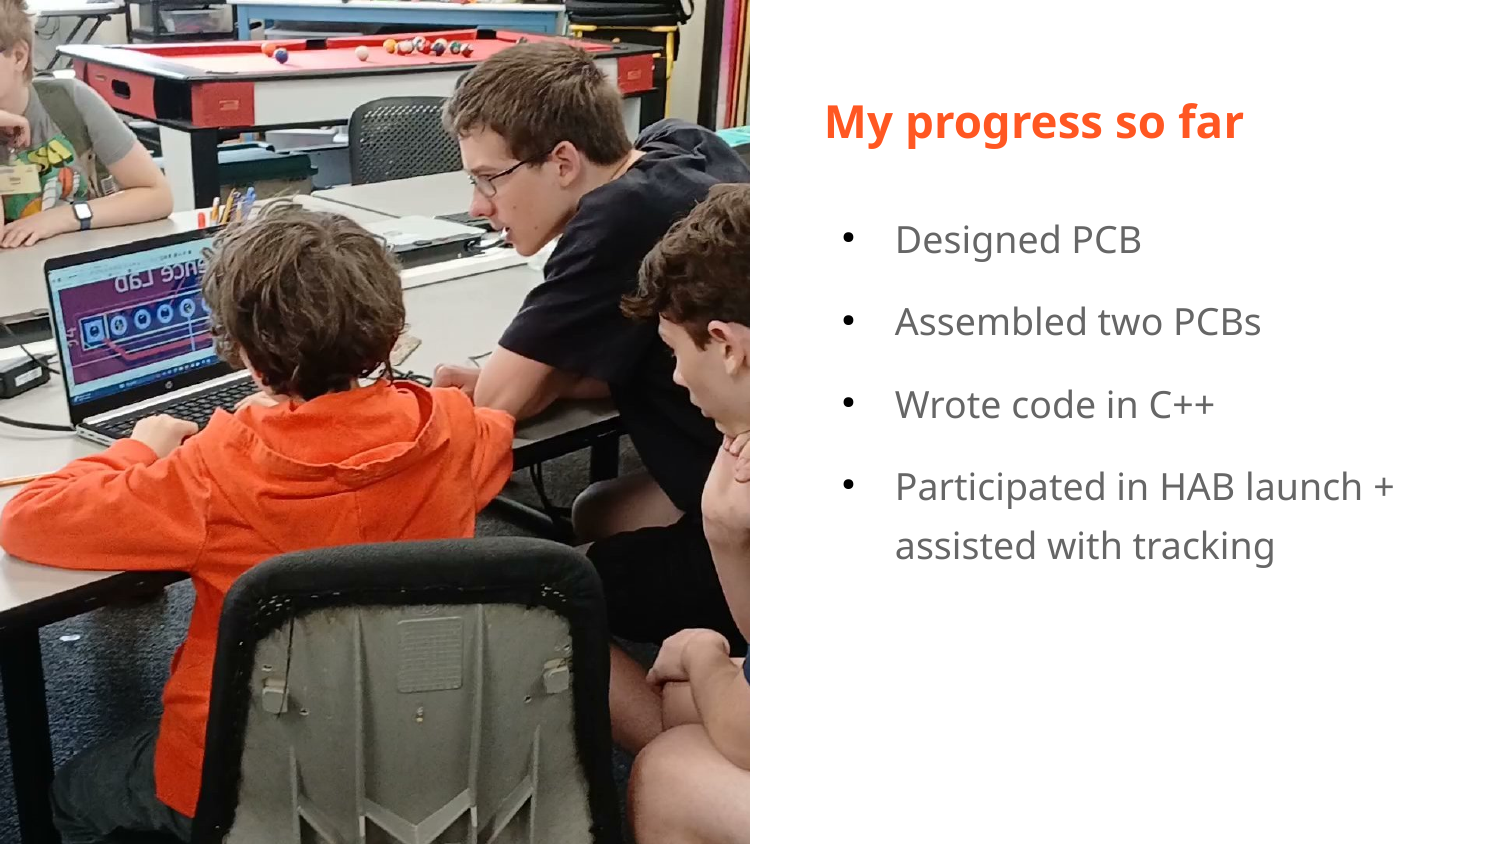

# My progress so far
Designed PCB
Assembled two PCBs
Wrote code in C++
Participated in HAB launch + assisted with tracking